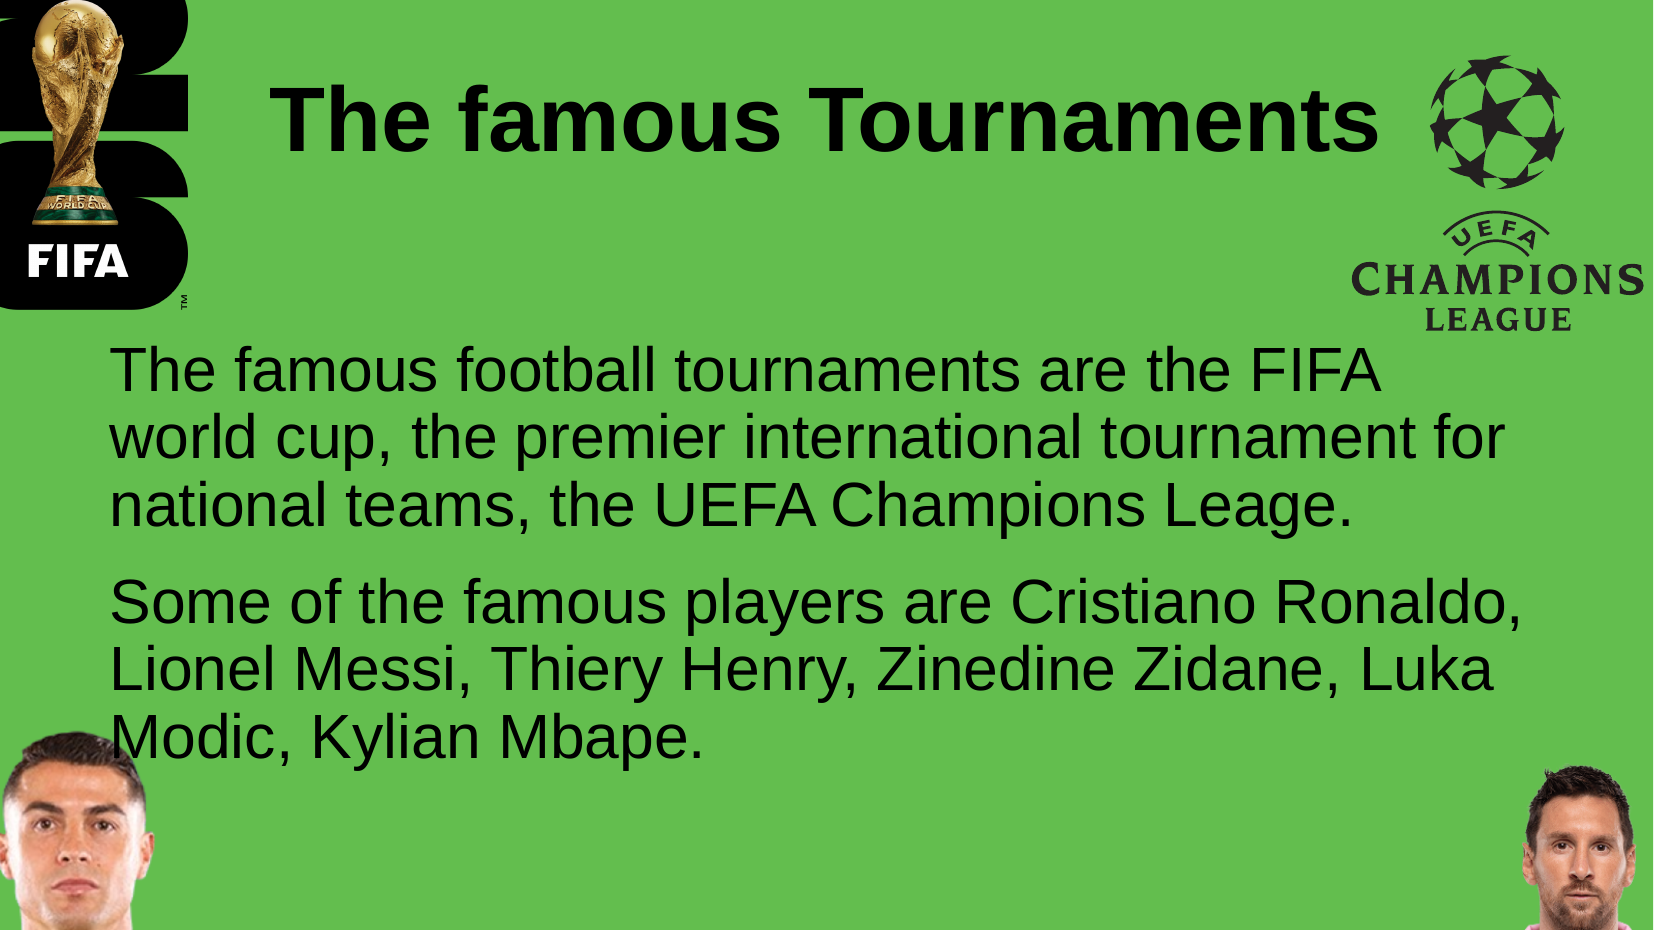

# The famous Tournaments
The famous football tournaments are the FIFA world cup, the premier international tournament for national teams, the UEFA Champions Leage.
Some of the famous players are Cristiano Ronaldo, Lionel Messi, Thiery Henry, Zinedine Zidane, Luka Modic, Kylian Mbape.